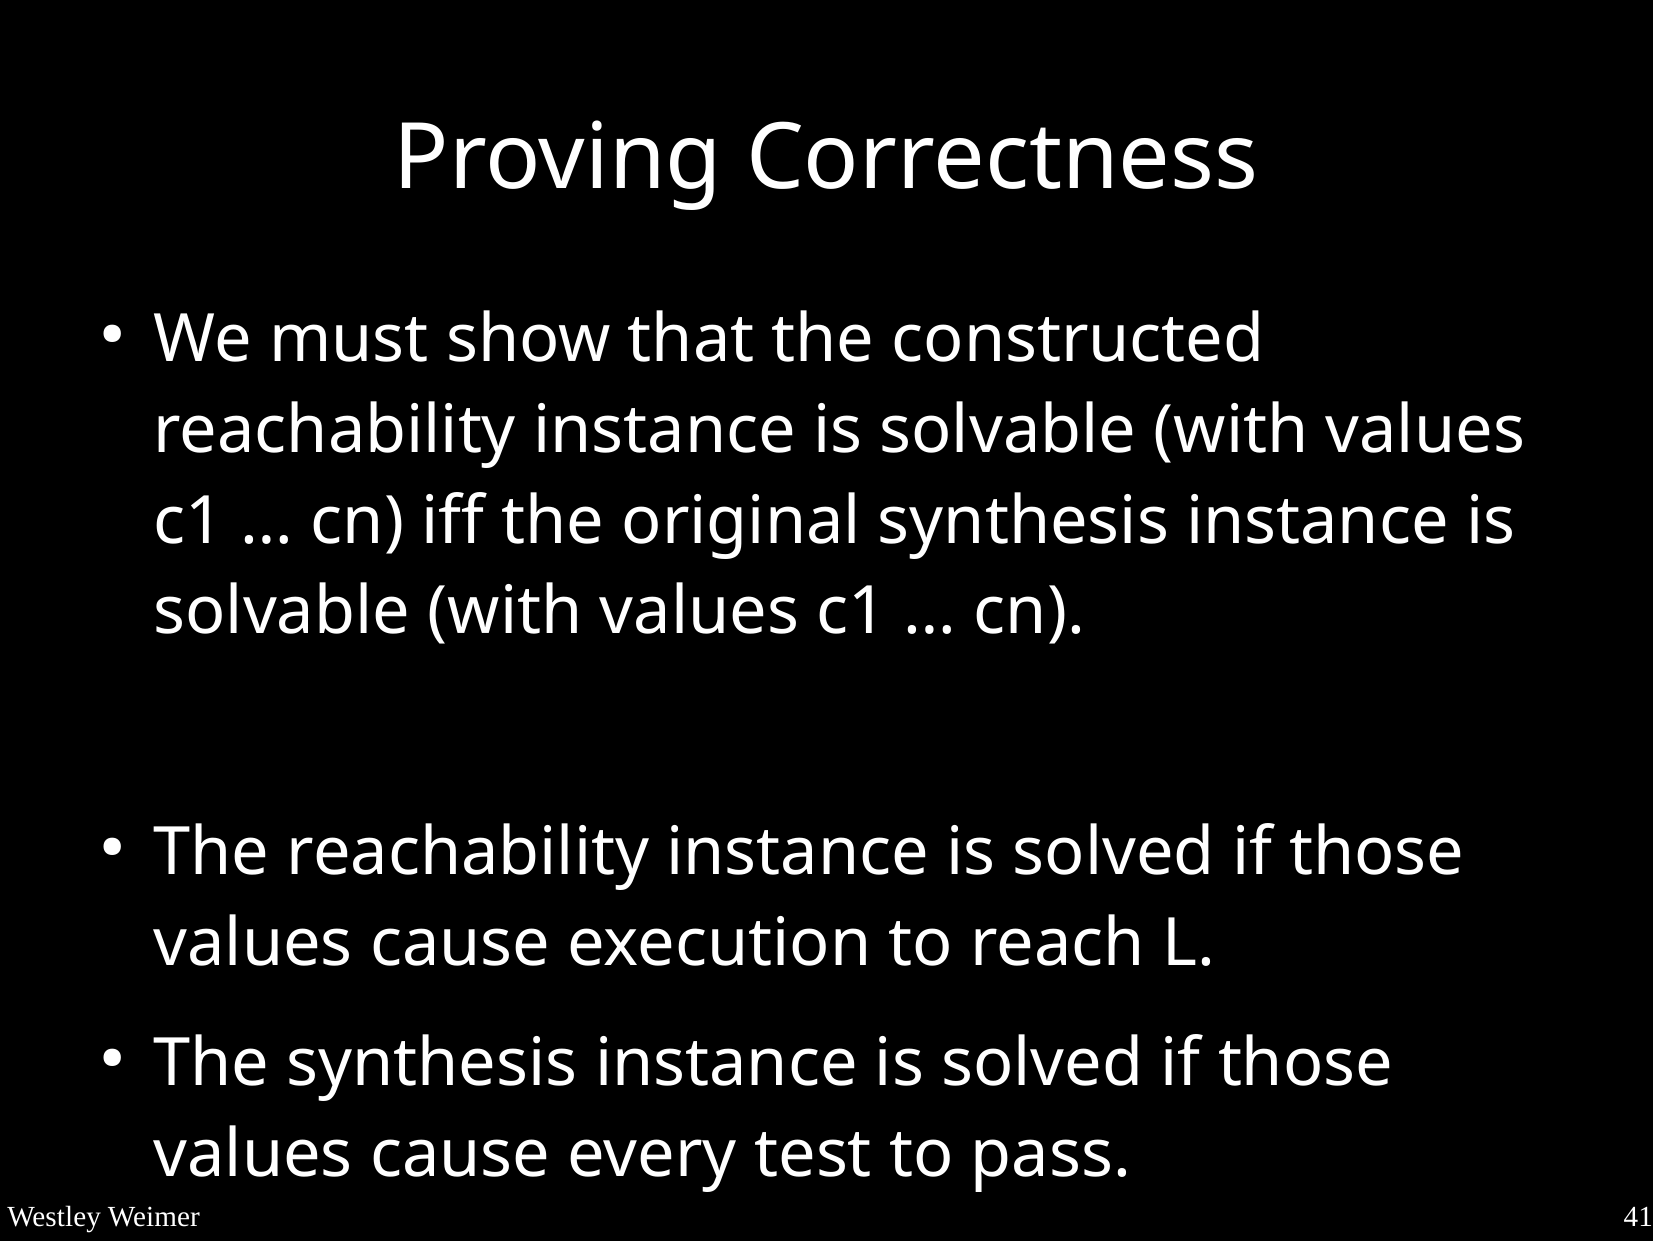

# Proving Correctness
We must show that the constructed reachability instance is solvable (with values c1 … cn) iff the original synthesis instance is solvable (with values c1 … cn).
The reachability instance is solved if those values cause execution to reach L.
The synthesis instance is solved if those values cause every test to pass.
41